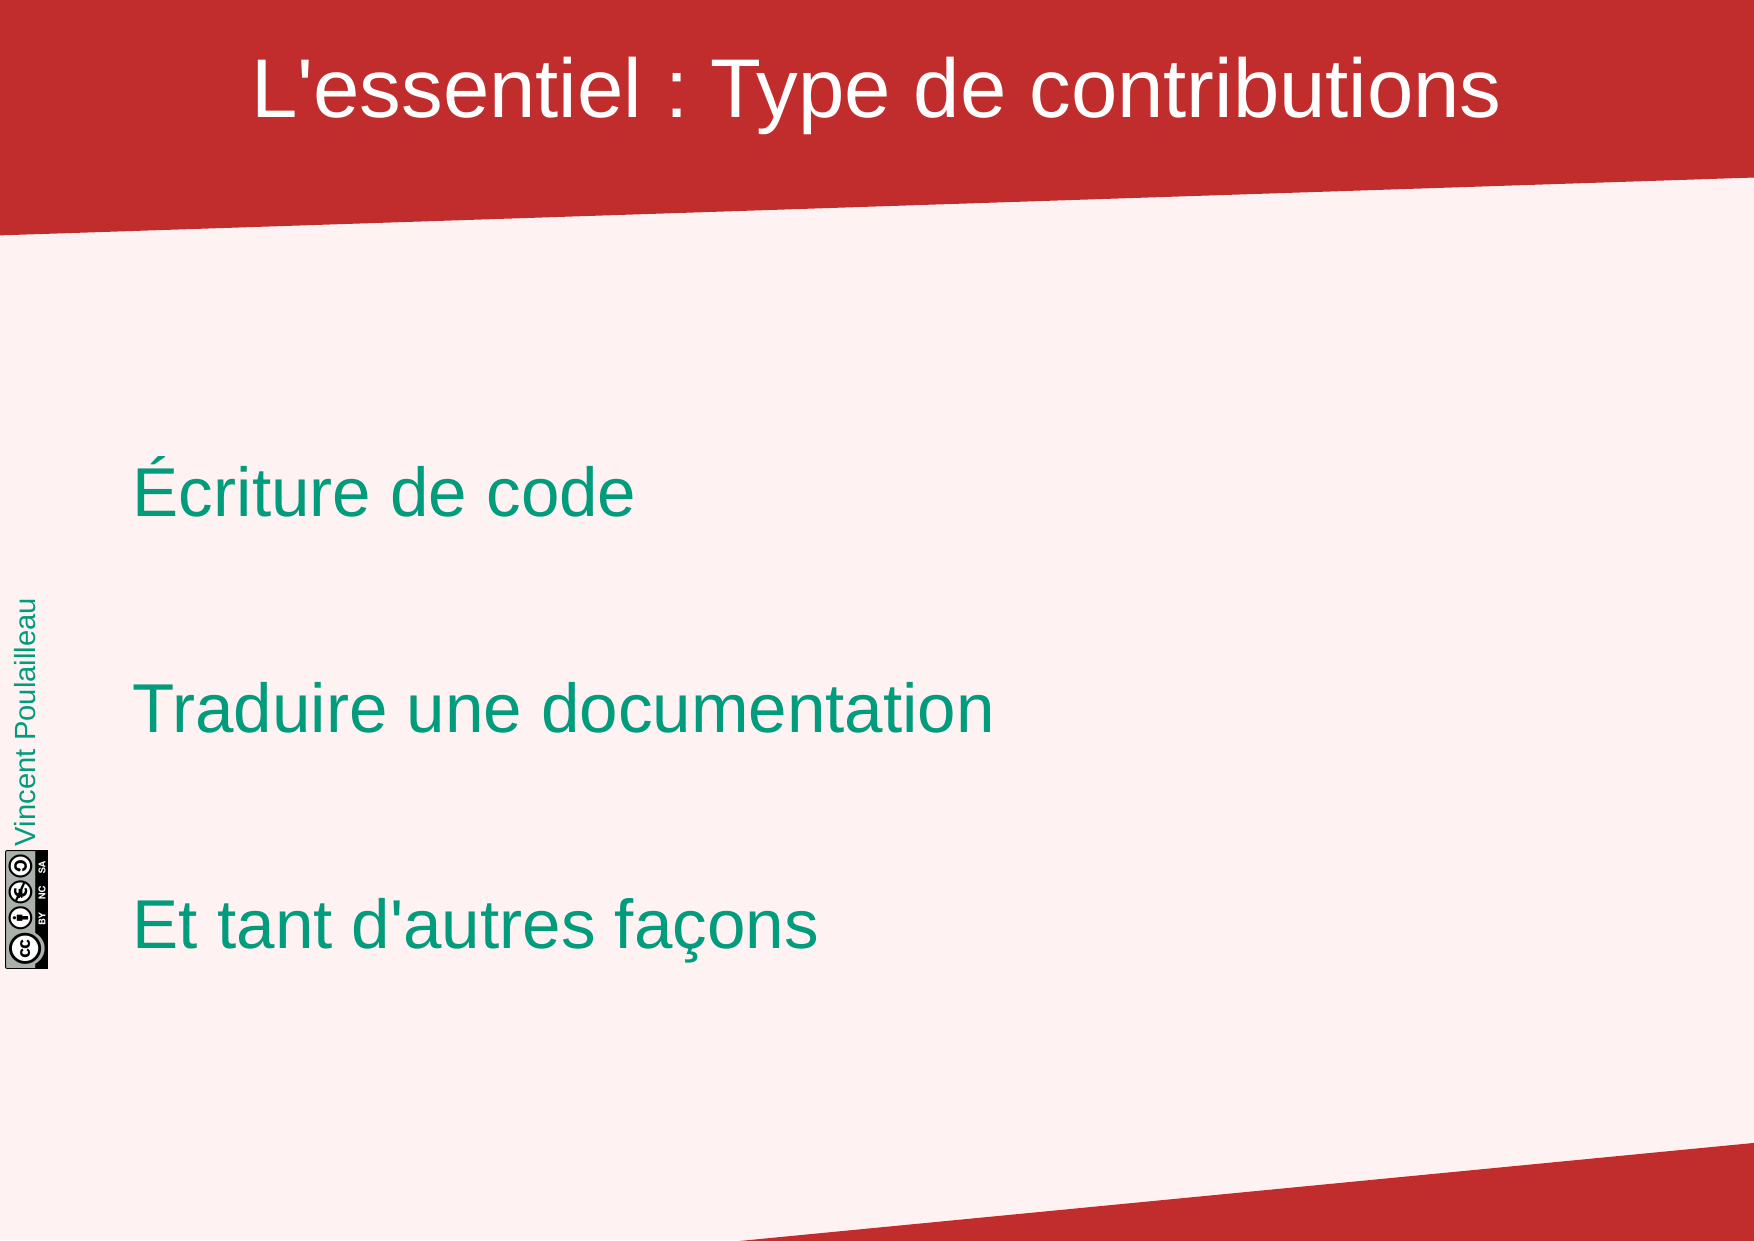

L'essentiel : Type de contributions
Écriture de code
Traduire une documentation
Et tant d'autres façons
© 2019 Vincent Poulailleau